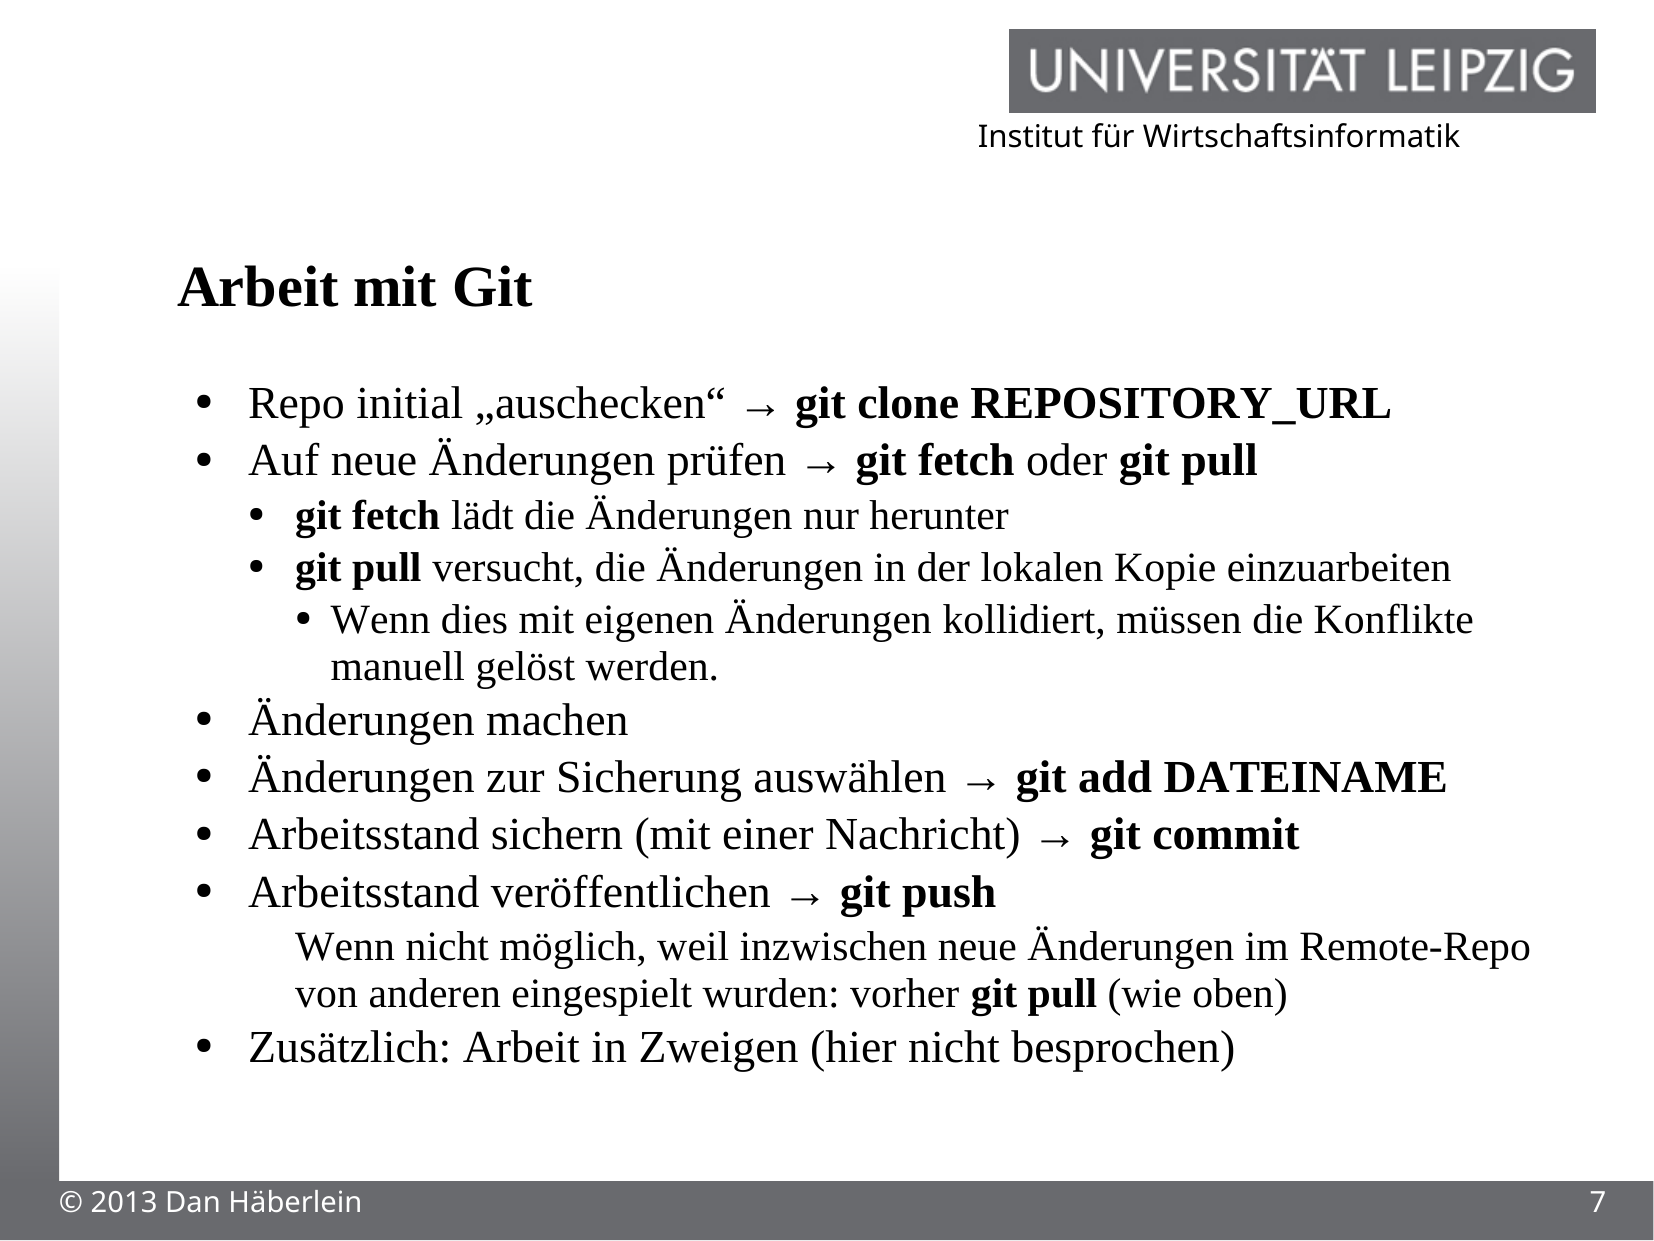

# Arbeit mit Git
Repo initial „auschecken“ → git clone REPOSITORY_URL
Auf neue Änderungen prüfen → git fetch oder git pull
git fetch lädt die Änderungen nur herunter
git pull versucht, die Änderungen in der lokalen Kopie einzuarbeiten
Wenn dies mit eigenen Änderungen kollidiert, müssen die Konflikte manuell gelöst werden.
Änderungen machen
Änderungen zur Sicherung auswählen → git add DATEINAME
Arbeitsstand sichern (mit einer Nachricht) → git commit
Arbeitsstand veröffentlichen → git push
Wenn nicht möglich, weil inzwischen neue Änderungen im Remote-Repo von anderen eingespielt wurden: vorher git pull (wie oben)
Zusätzlich: Arbeit in Zweigen (hier nicht besprochen)